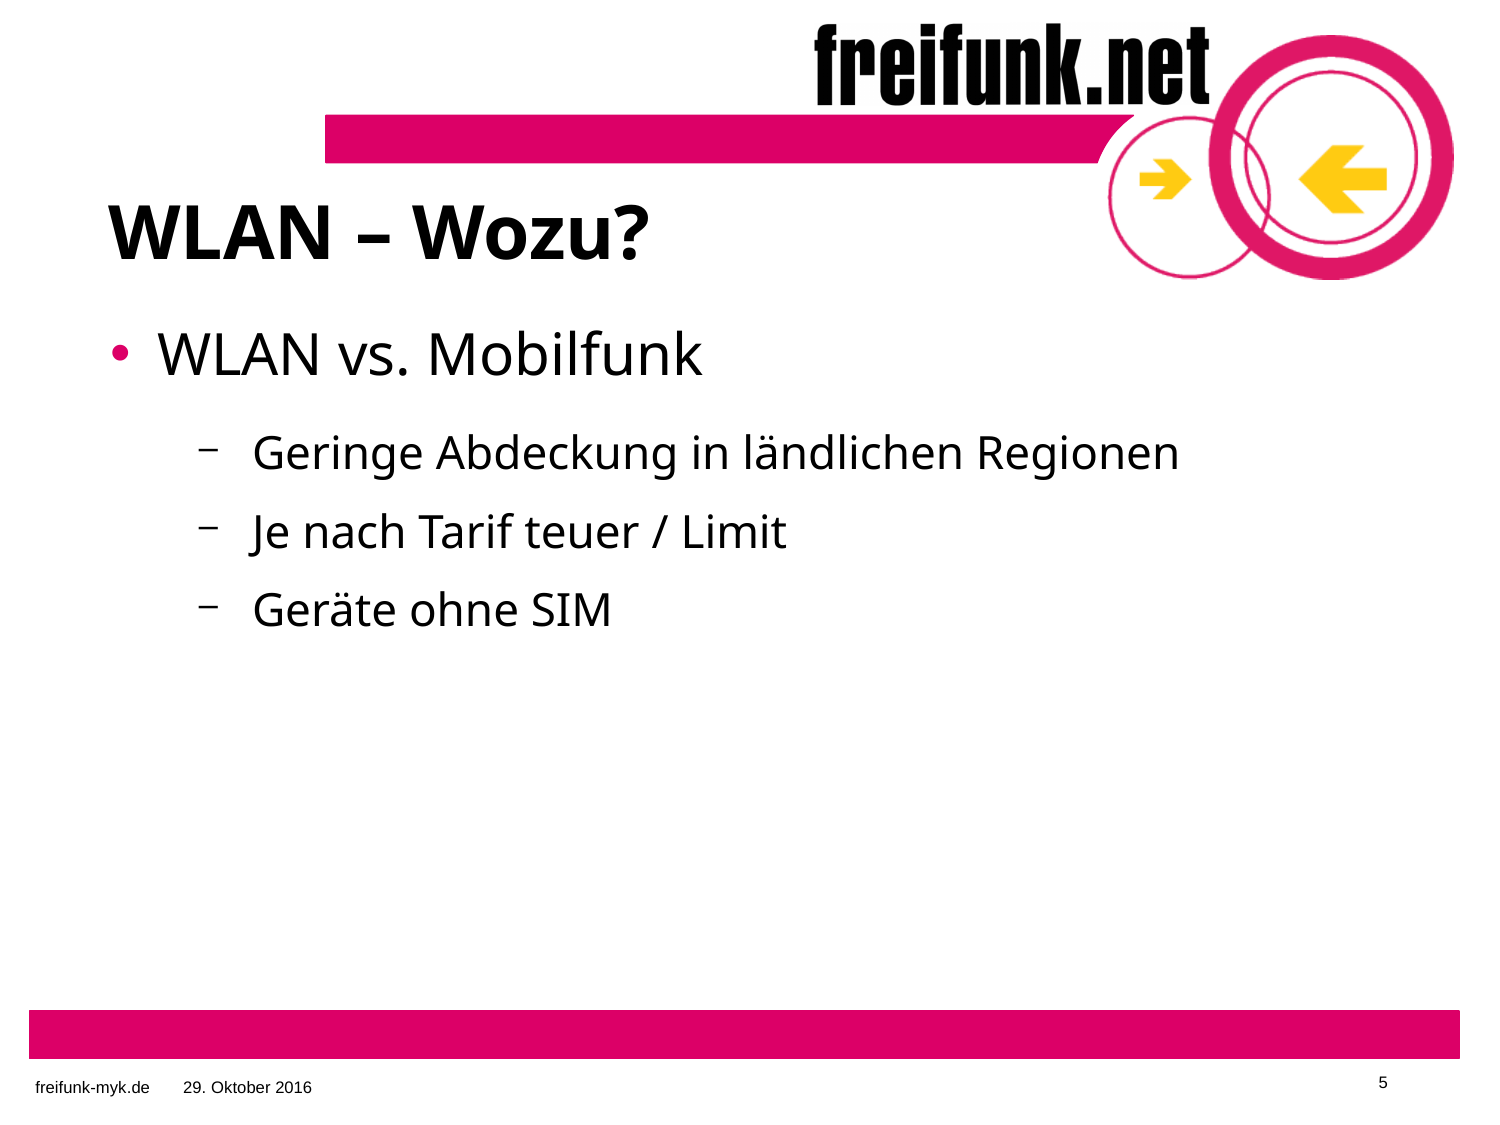

# WLAN – Wozu?
WLAN vs. Mobilfunk
Geringe Abdeckung in ländlichen Regionen
Je nach Tarif teuer / Limit
Geräte ohne SIM
5
freifunk-myk.de